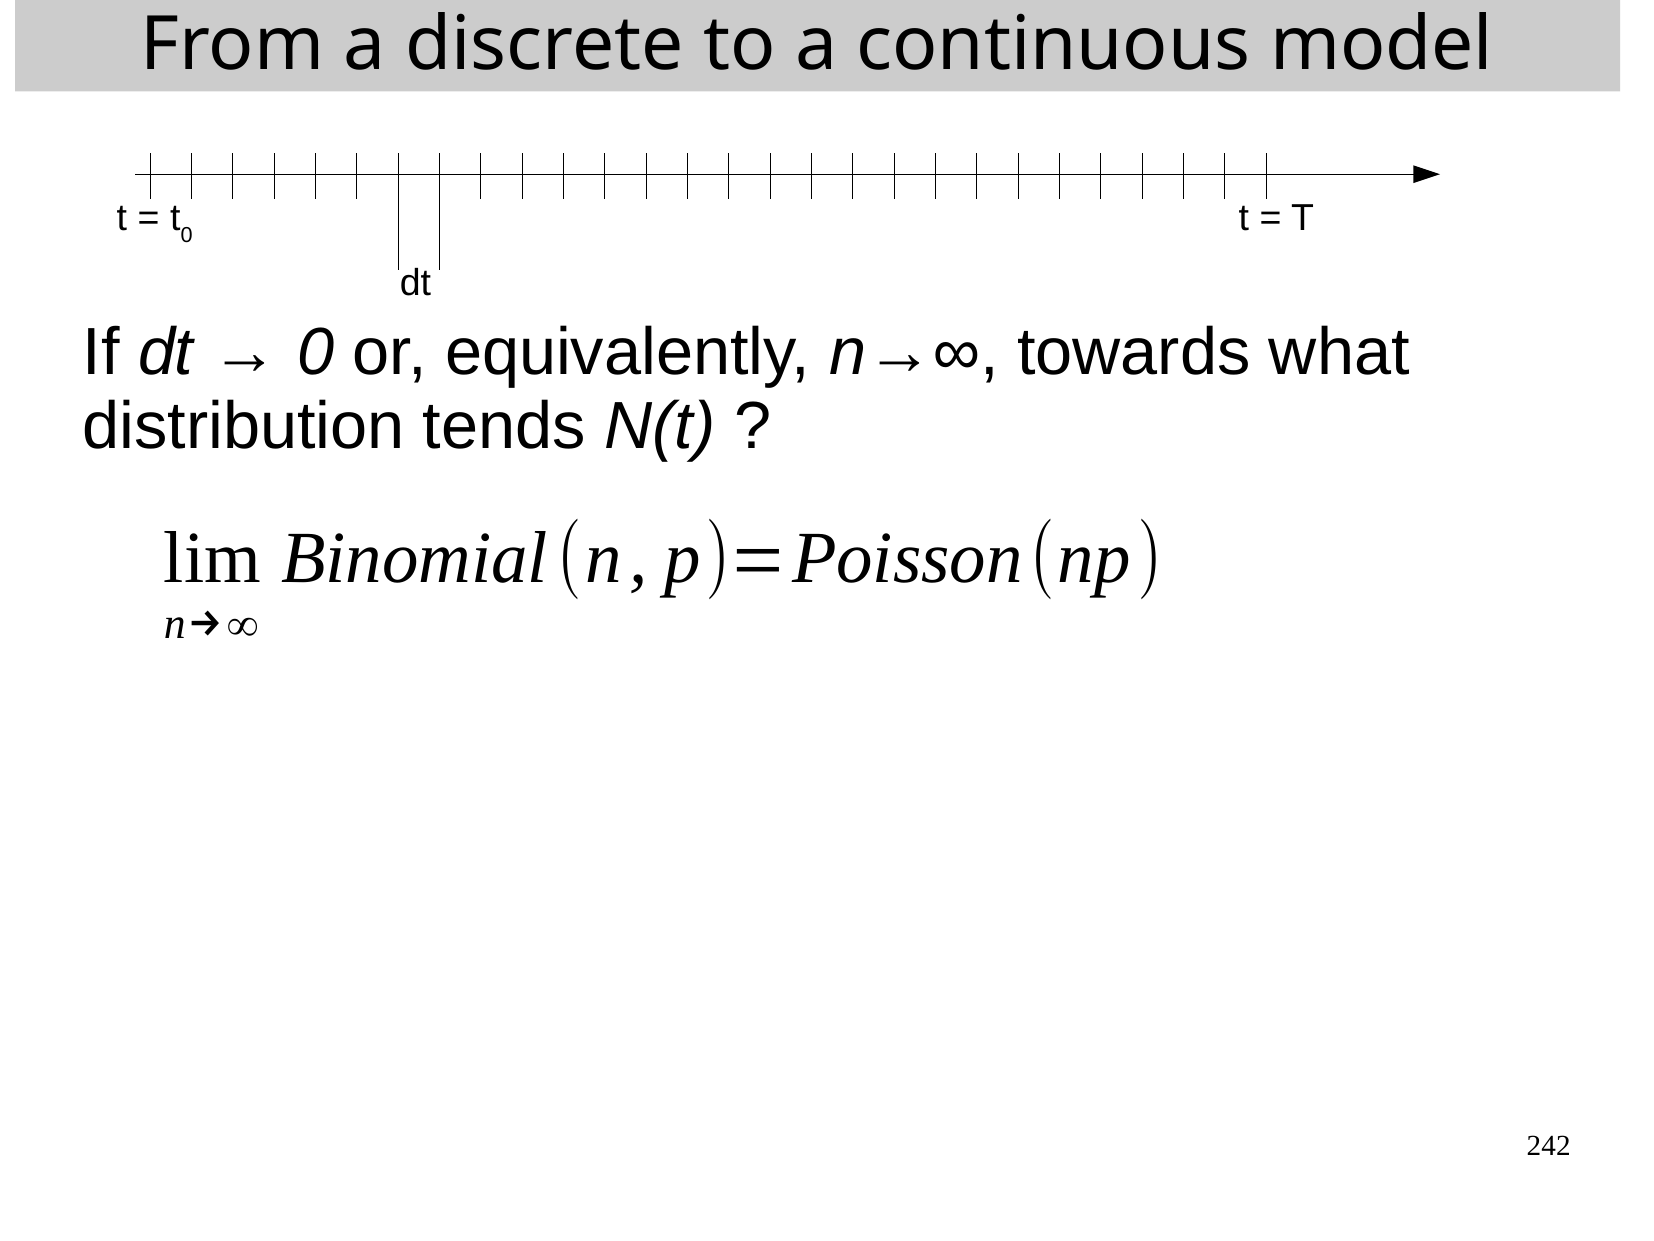

From a discrete to a continuous model
t = t0
t = T
dt
# If dt → 0 or, equivalently, n→∞, towards what distribution tends N(t) ?
242